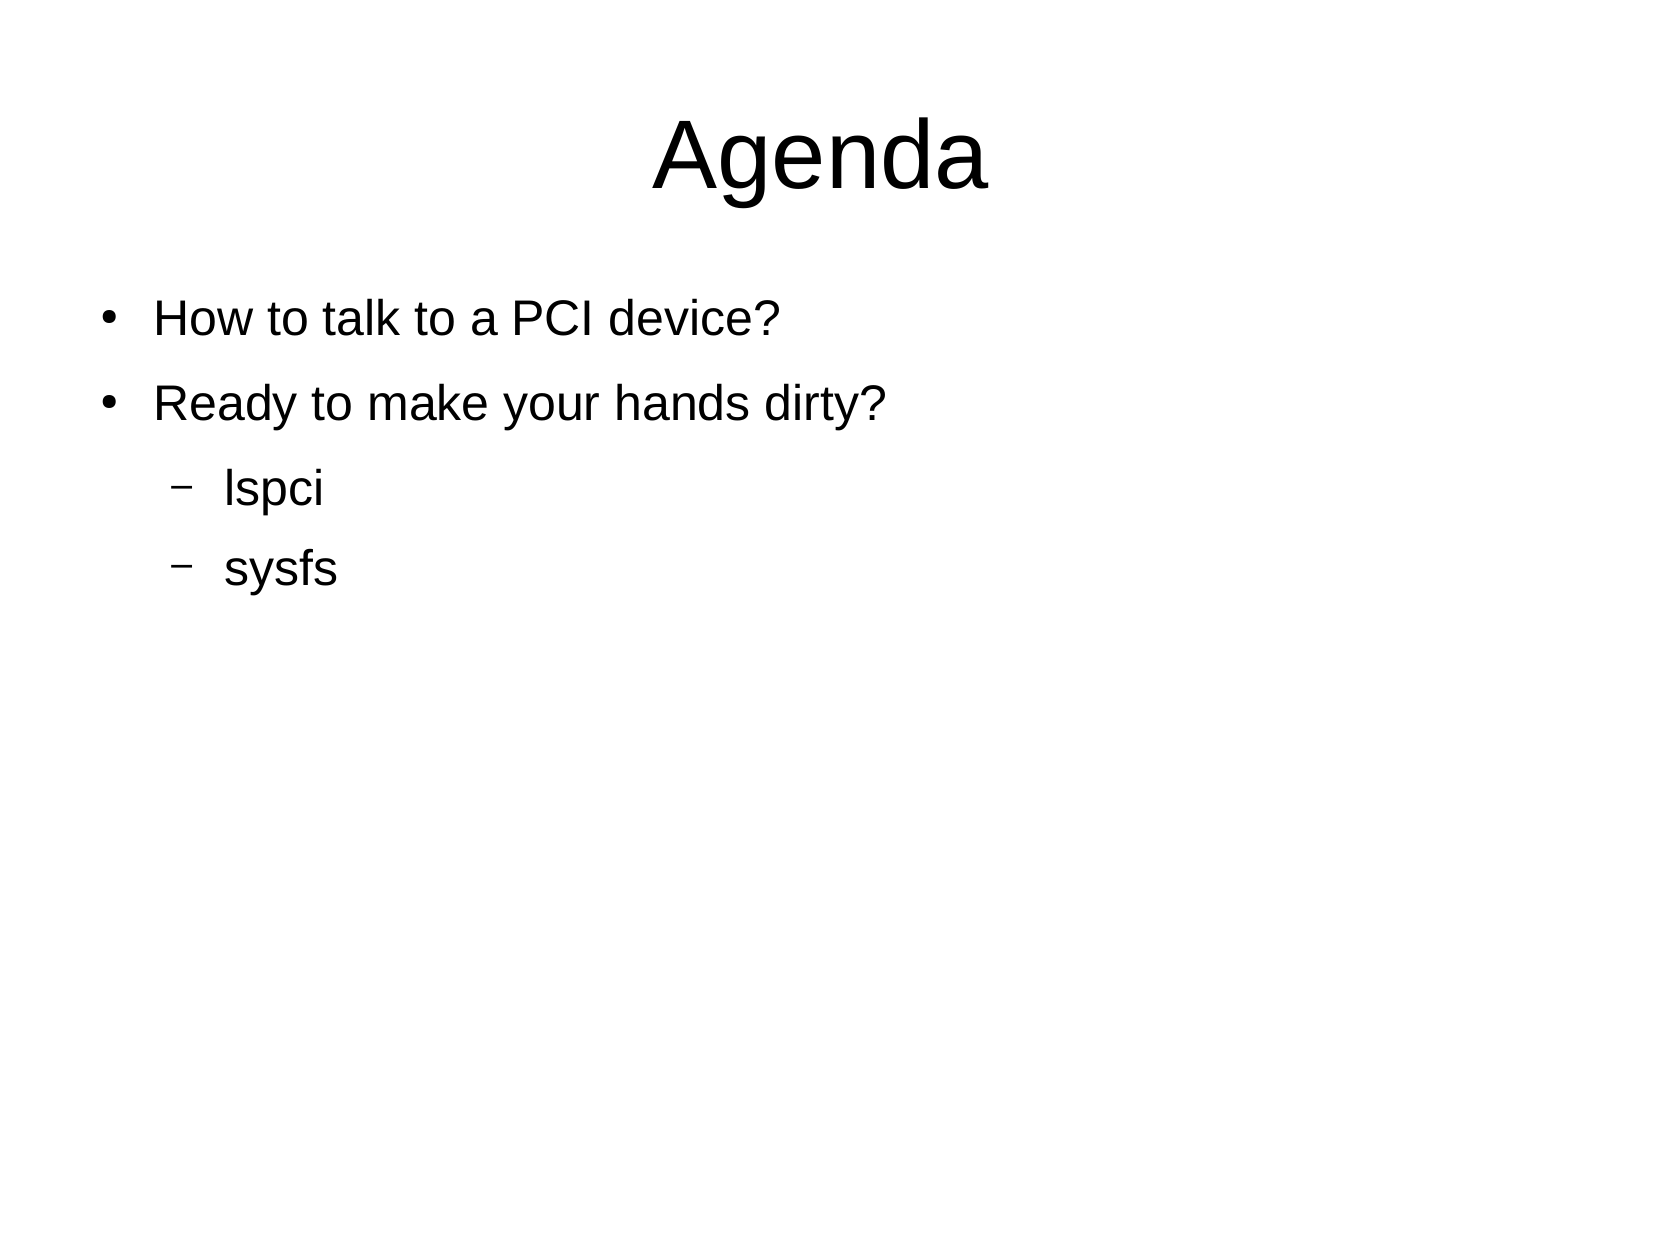

# Agenda
How to talk to a PCI device?
Ready to make your hands dirty?
lspci
sysfs